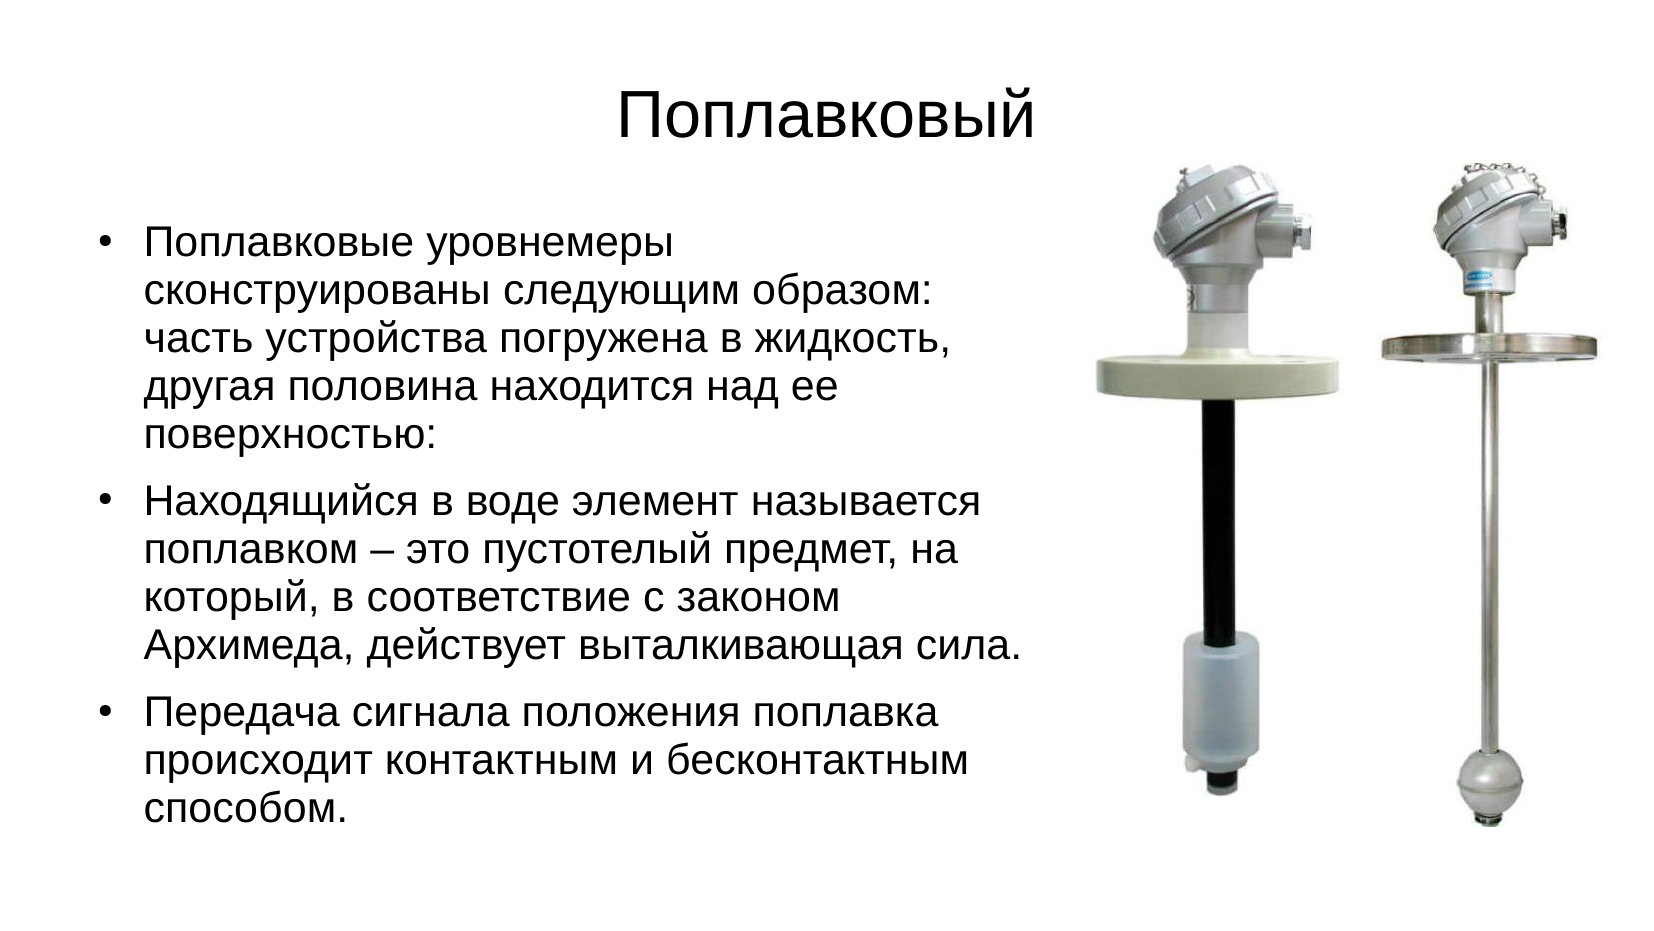

# Поплавковый
Поплавковые уровнемеры сконструированы следующим образом: часть устройства погружена в жидкость, другая половина находится над ее поверхностью:
Находящийся в воде элемент называется поплавком – это пустотелый предмет, на который, в соответствие с законом Архимеда, действует выталкивающая сила.
Передача сигнала положения поплавка происходит контактным и бесконтактным способом.